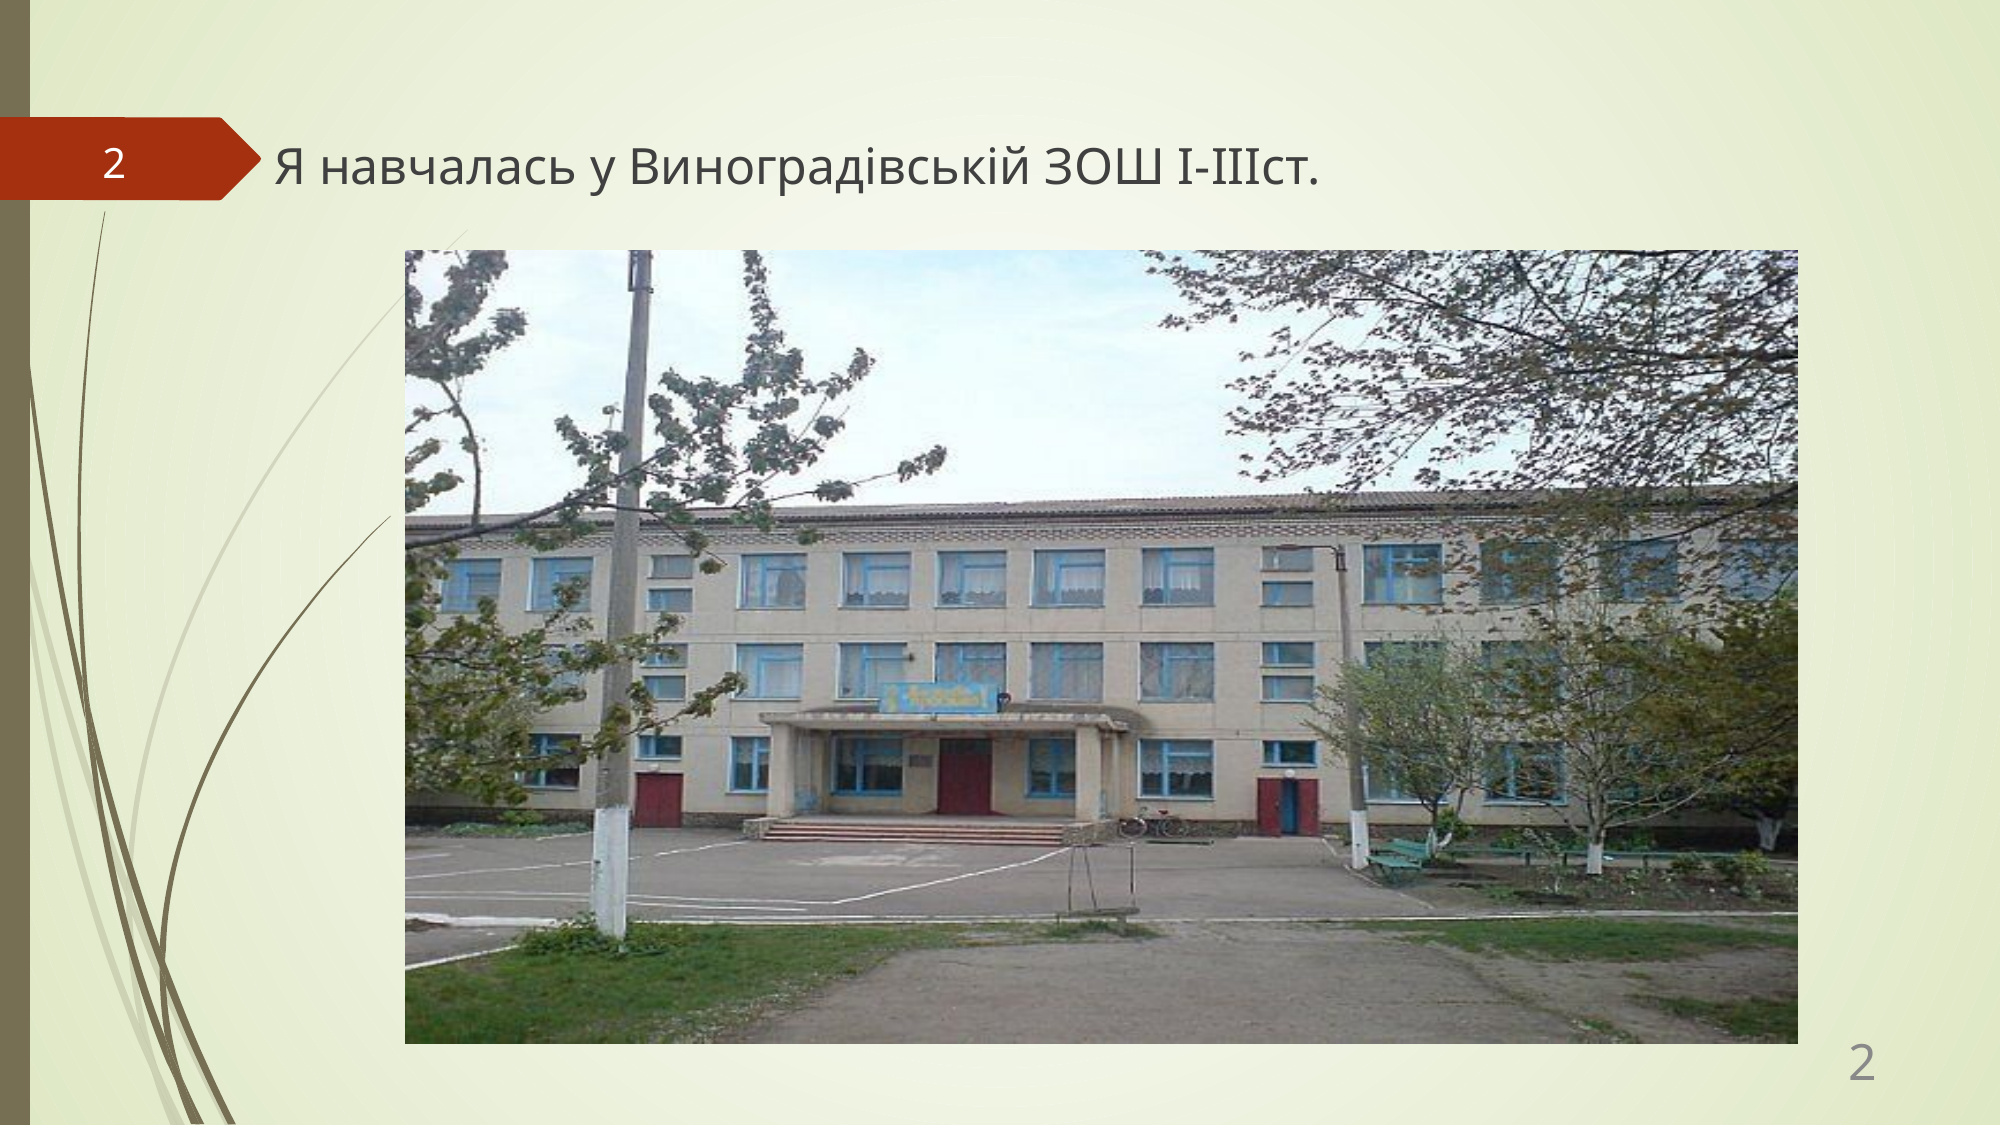

#
Я навчалась у Виноградівській ЗОШ І-ІІІст.
2